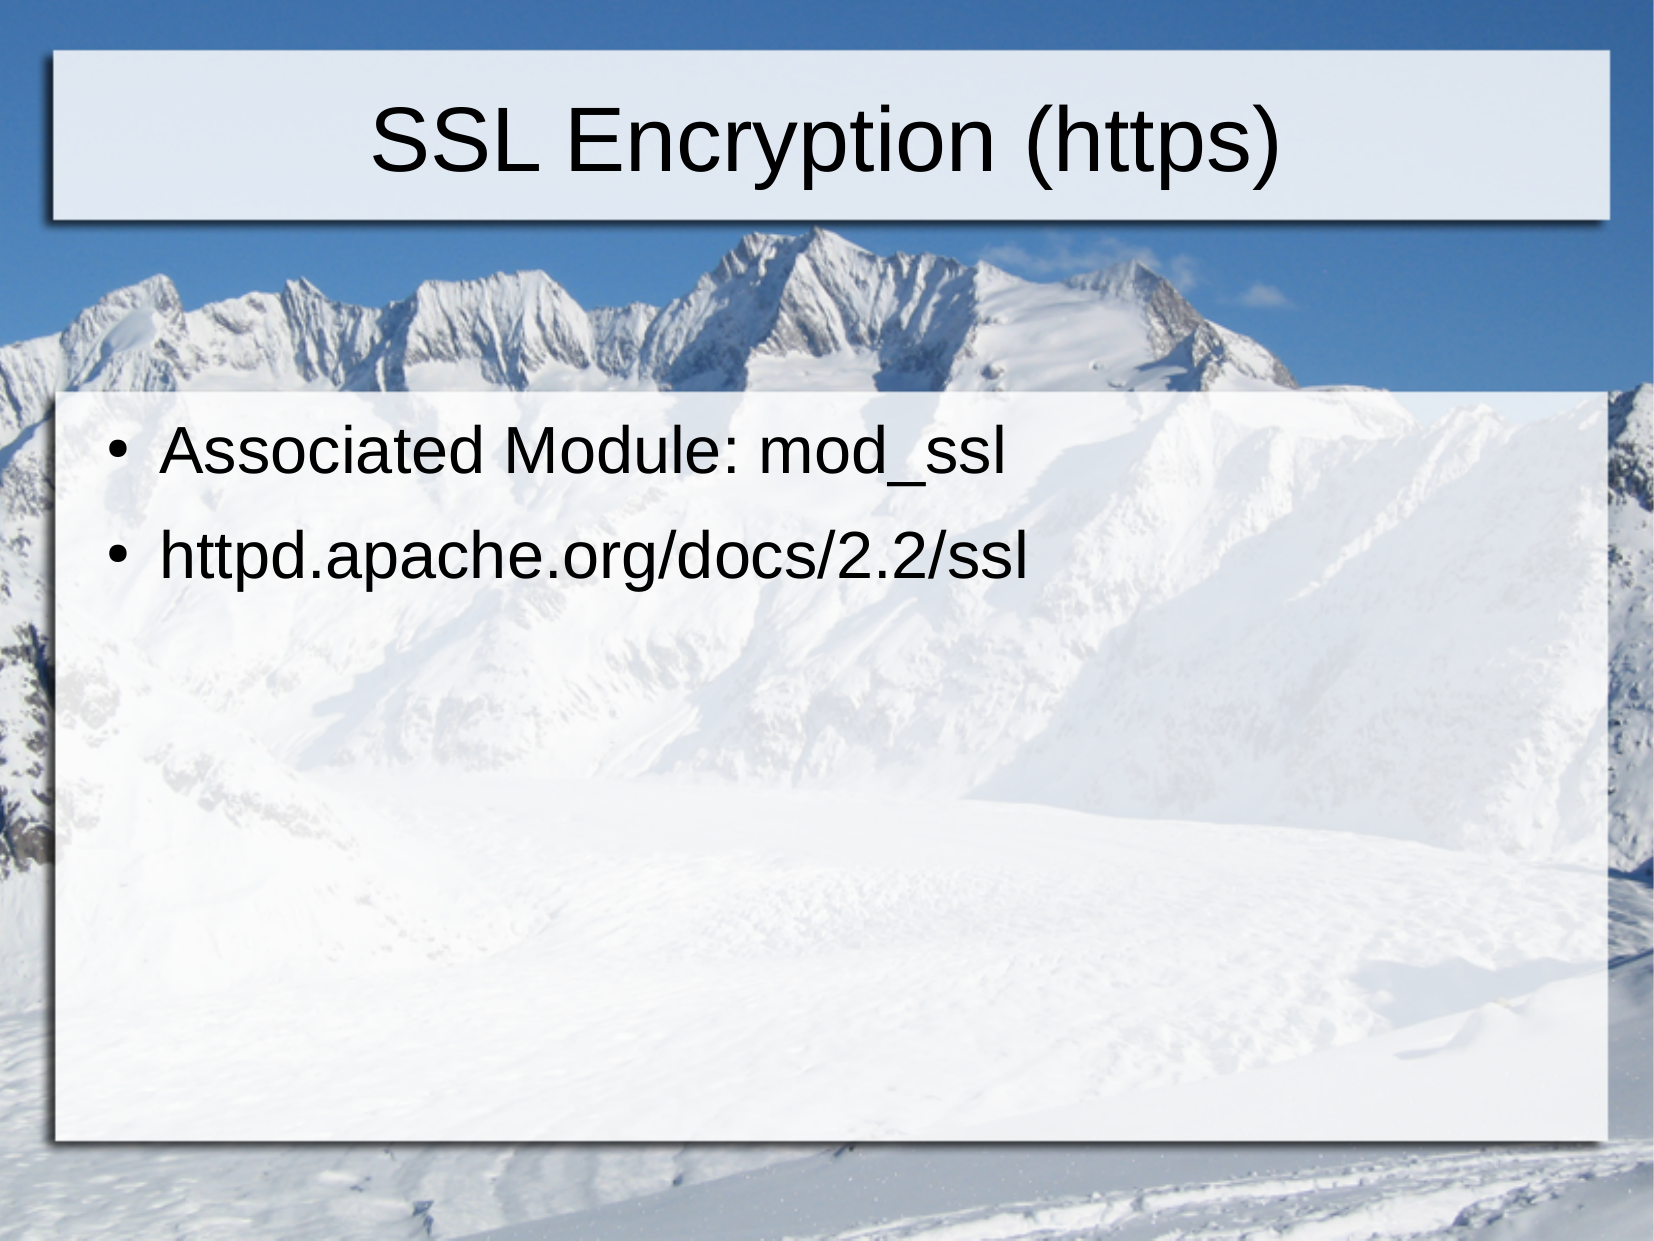

# SSL Encryption (https)
Associated Module: mod_ssl
httpd.apache.org/docs/2.2/ssl